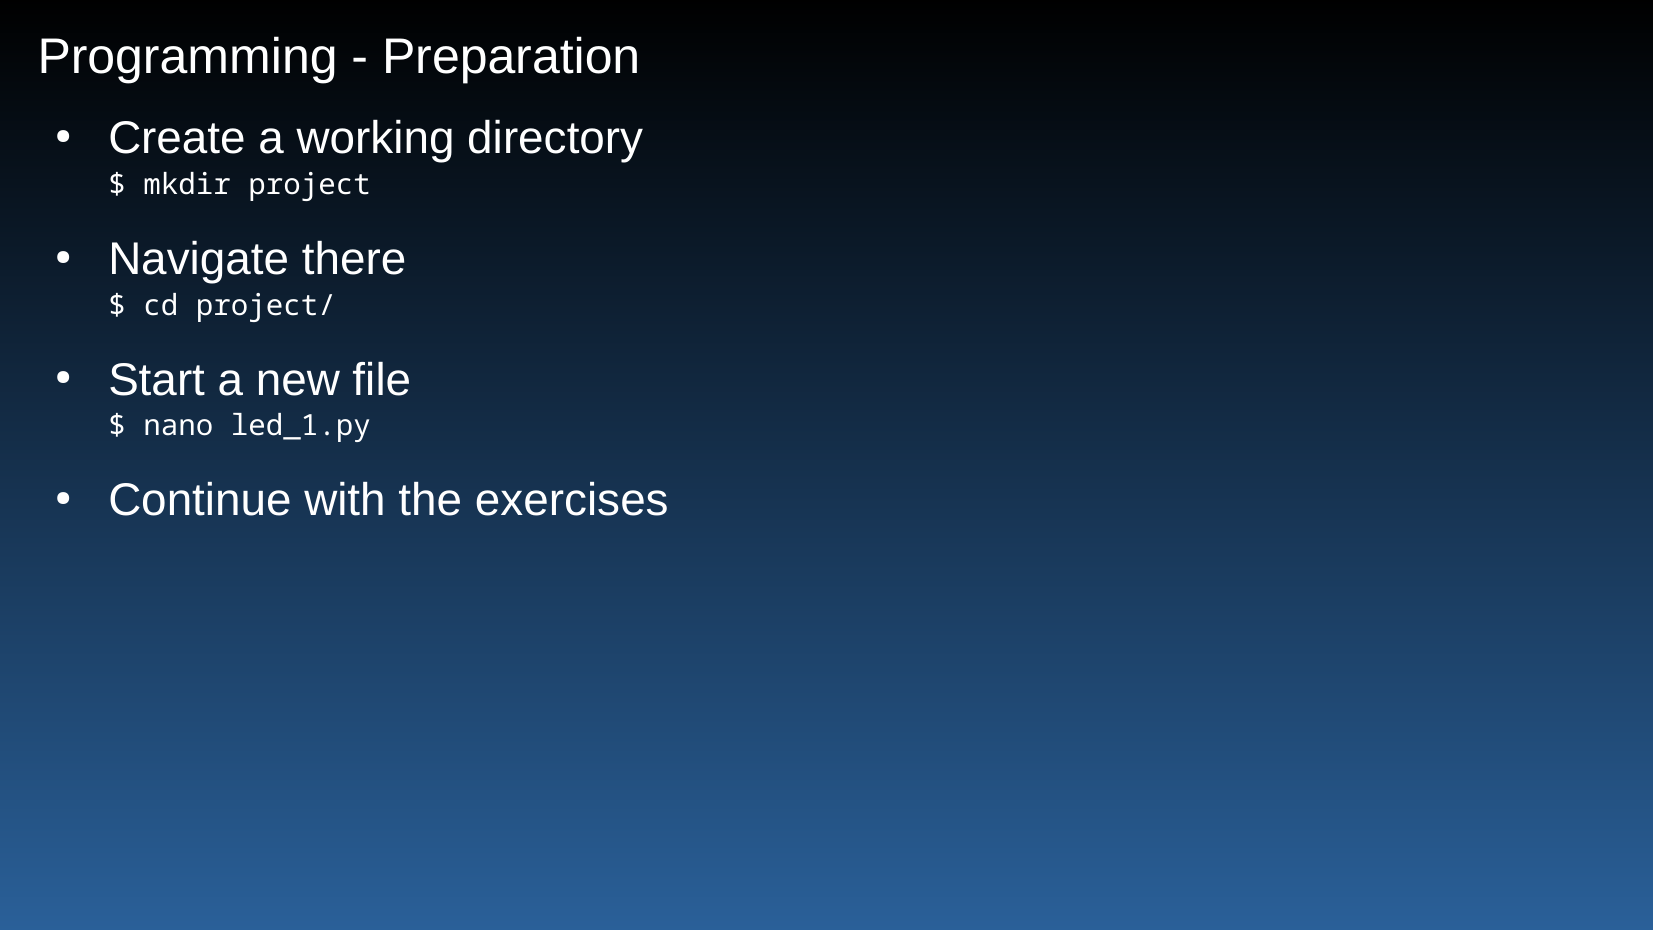

# Programming - Preparation
Create a working directory
$ mkdir project
Navigate there
$ cd project/
Start a new file
$ nano led_1.py
Continue with the exercises